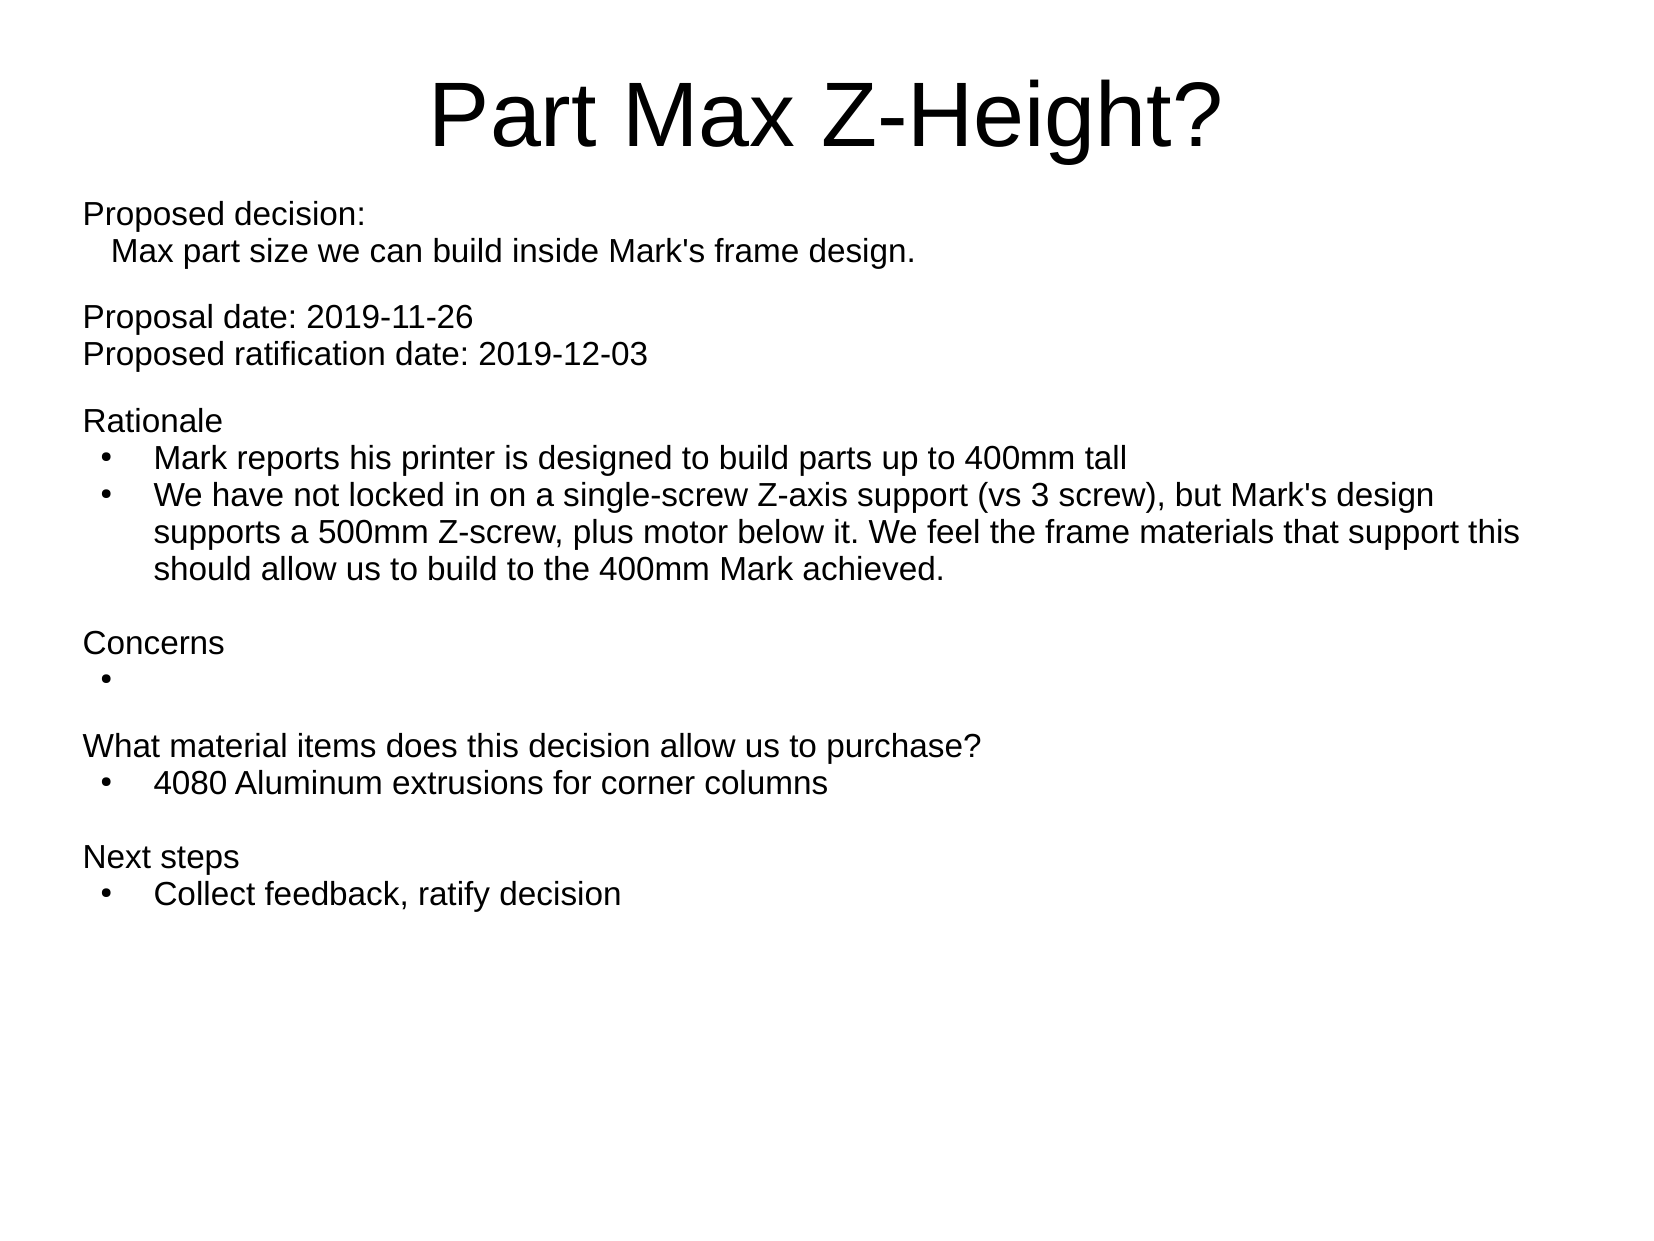

# Part Max Z-Height?
Proposed decision:
Max part size we can build inside Mark's frame design.
Proposal date: 2019-11-26
Proposed ratification date: 2019-12-03
Rationale
Mark reports his printer is designed to build parts up to 400mm tall
We have not locked in on a single-screw Z-axis support (vs 3 screw), but Mark's design supports a 500mm Z-screw, plus motor below it. We feel the frame materials that support this should allow us to build to the 400mm Mark achieved.
Concerns
What material items does this decision allow us to purchase?
4080 Aluminum extrusions for corner columns
Next steps
Collect feedback, ratify decision